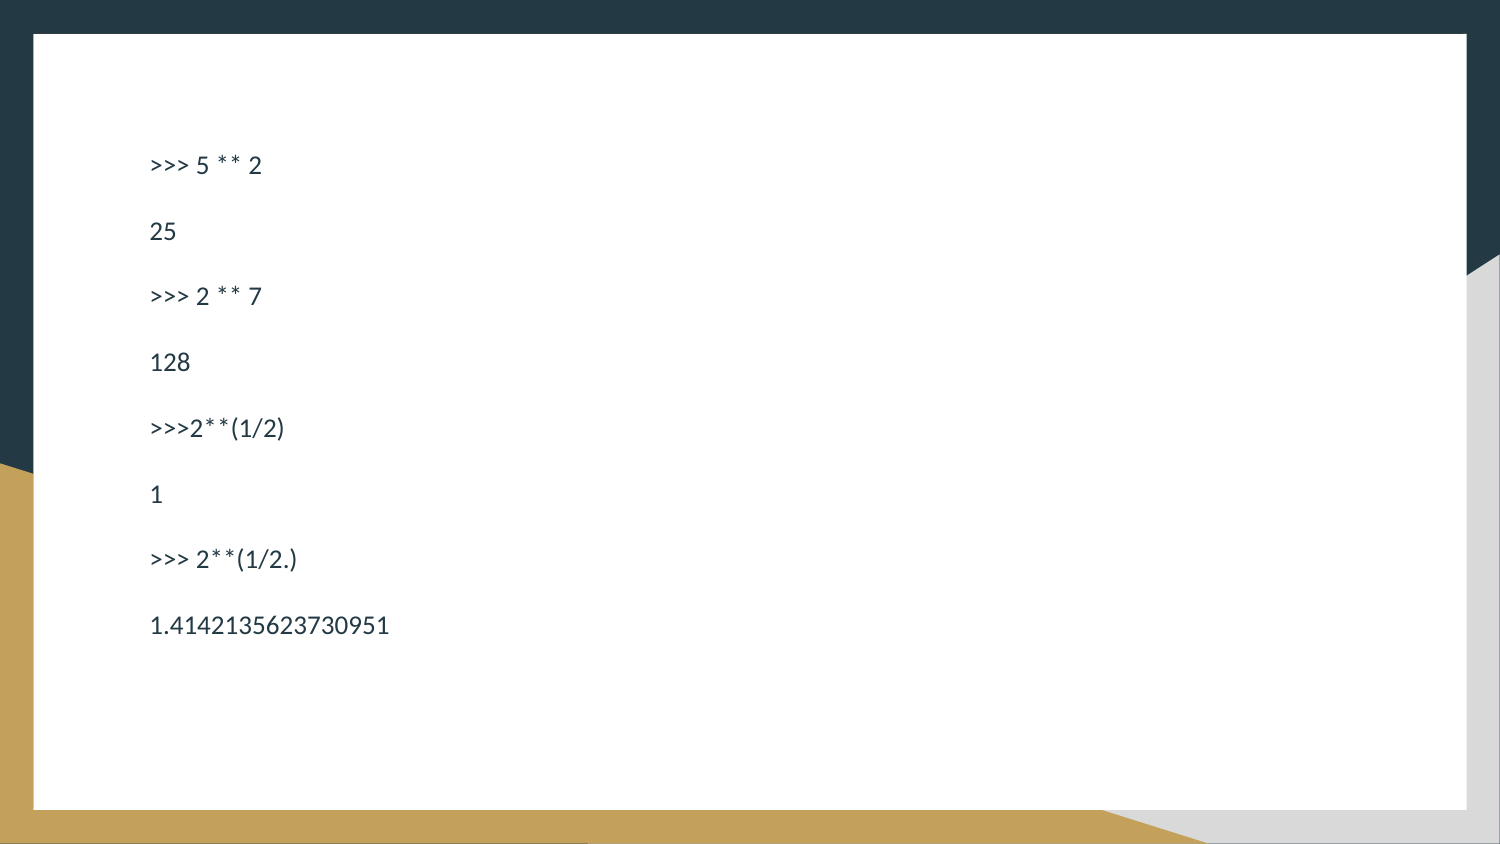

# >>> 5 ** 2
25
>>> 2 ** 7
128
>>>2**(1/2)
1
>>> 2**(1/2.)
1.4142135623730951